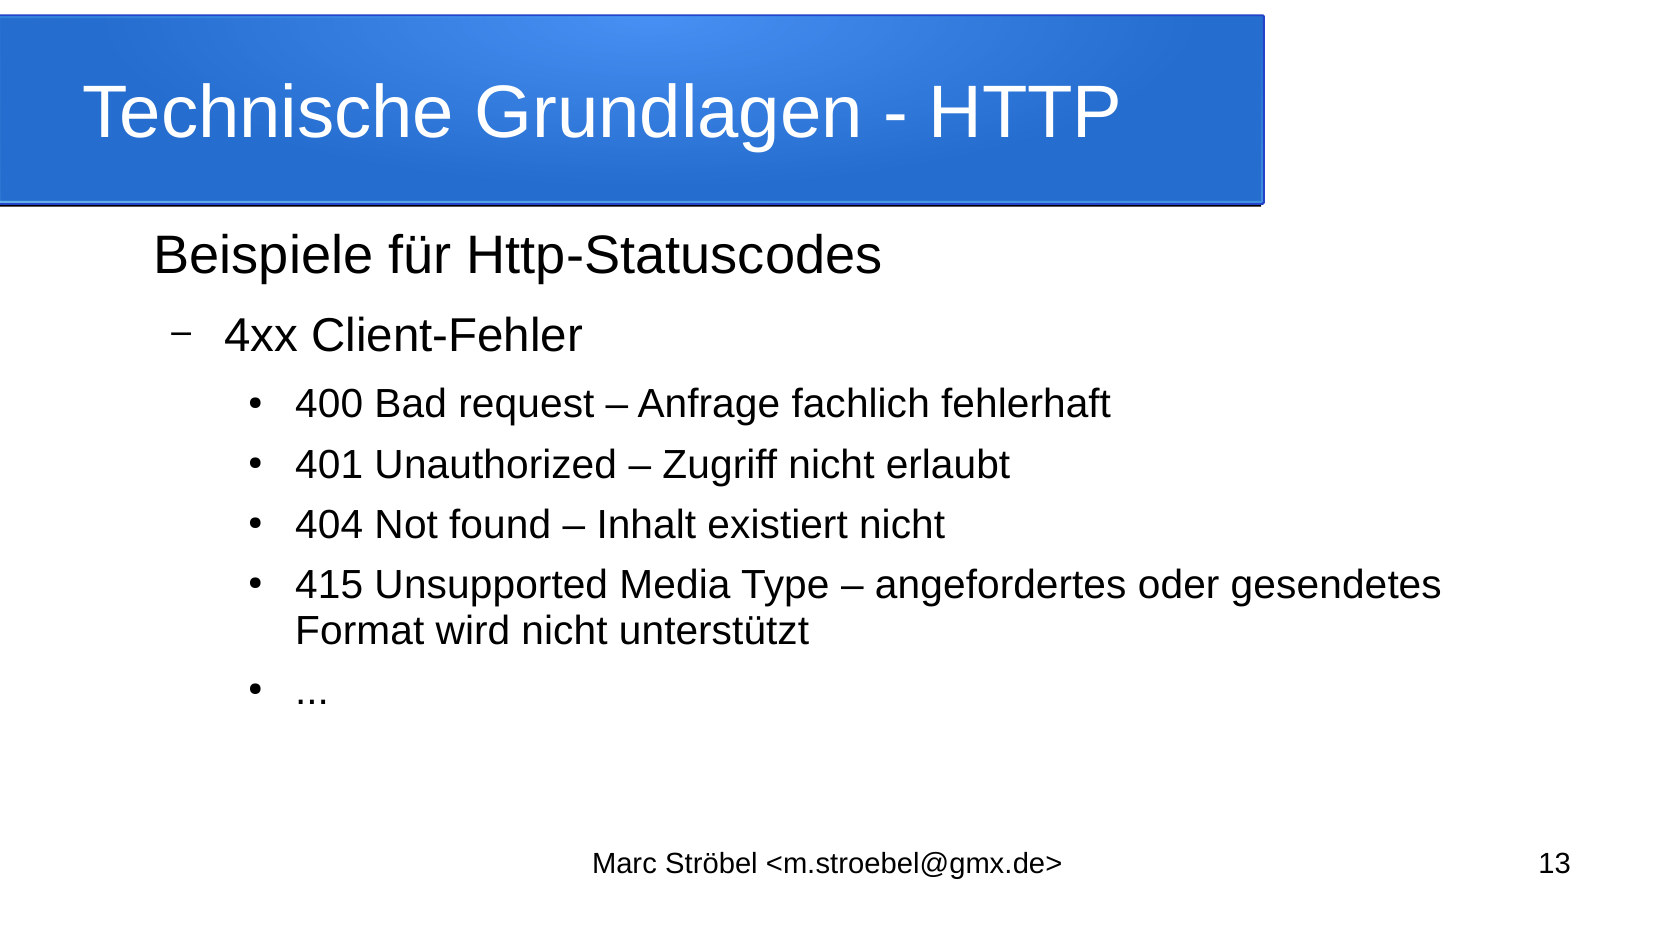

# Technische Grundlagen - HTTP
Beispiele für Http-Statuscodes
4xx Client-Fehler
400 Bad request – Anfrage fachlich fehlerhaft
401 Unauthorized – Zugriff nicht erlaubt
404 Not found – Inhalt existiert nicht
415 Unsupported Media Type – angefordertes oder gesendetes Format wird nicht unterstützt
...
Marc Ströbel <m.stroebel@gmx.de>
13